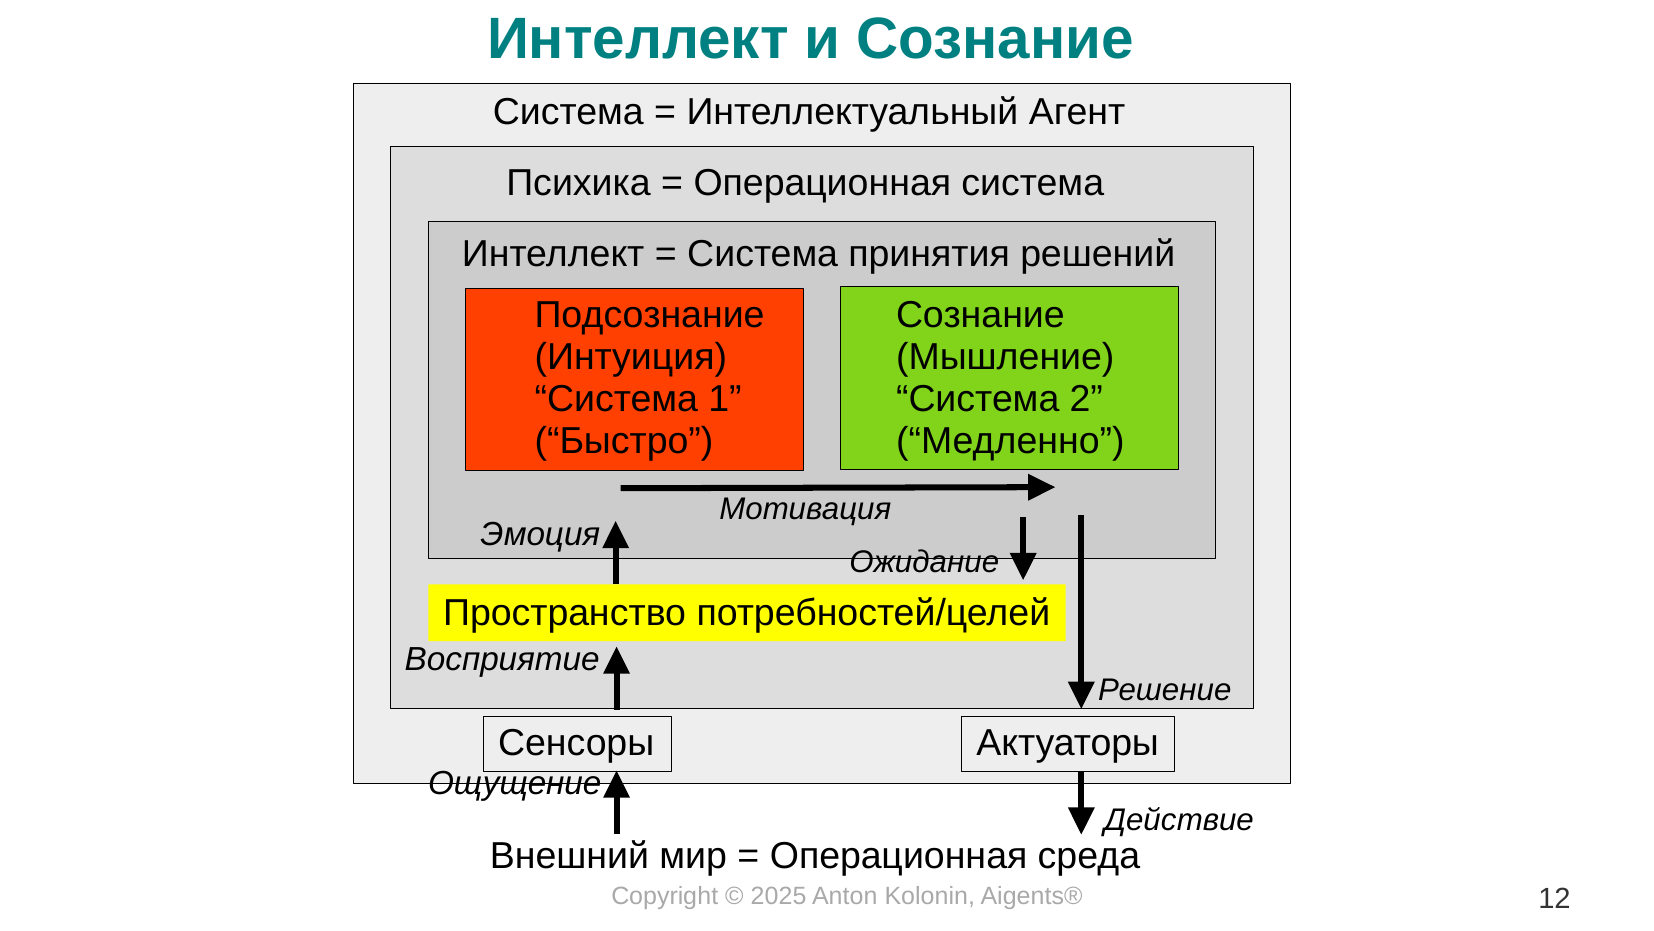

Интеллект и Сознание
Система = Интеллектуальный Агент
Психика = Операционная система
Интеллект = Система принятия решений
Подсознание
(Интуиция)
“Система 1”
(“Быстро”)
Сознание
(Мышление)
“Система 2”
(“Медленно”)
Мотивация
Эмоция
Ожидание
Пространство потребностей/целей
Восприятие
Решение
Сенсоры
Актуаторы
Ощущение
Действие
Внешний мир = Операционная среда
Copyright © 2025 Anton Kolonin, Aigents®
12